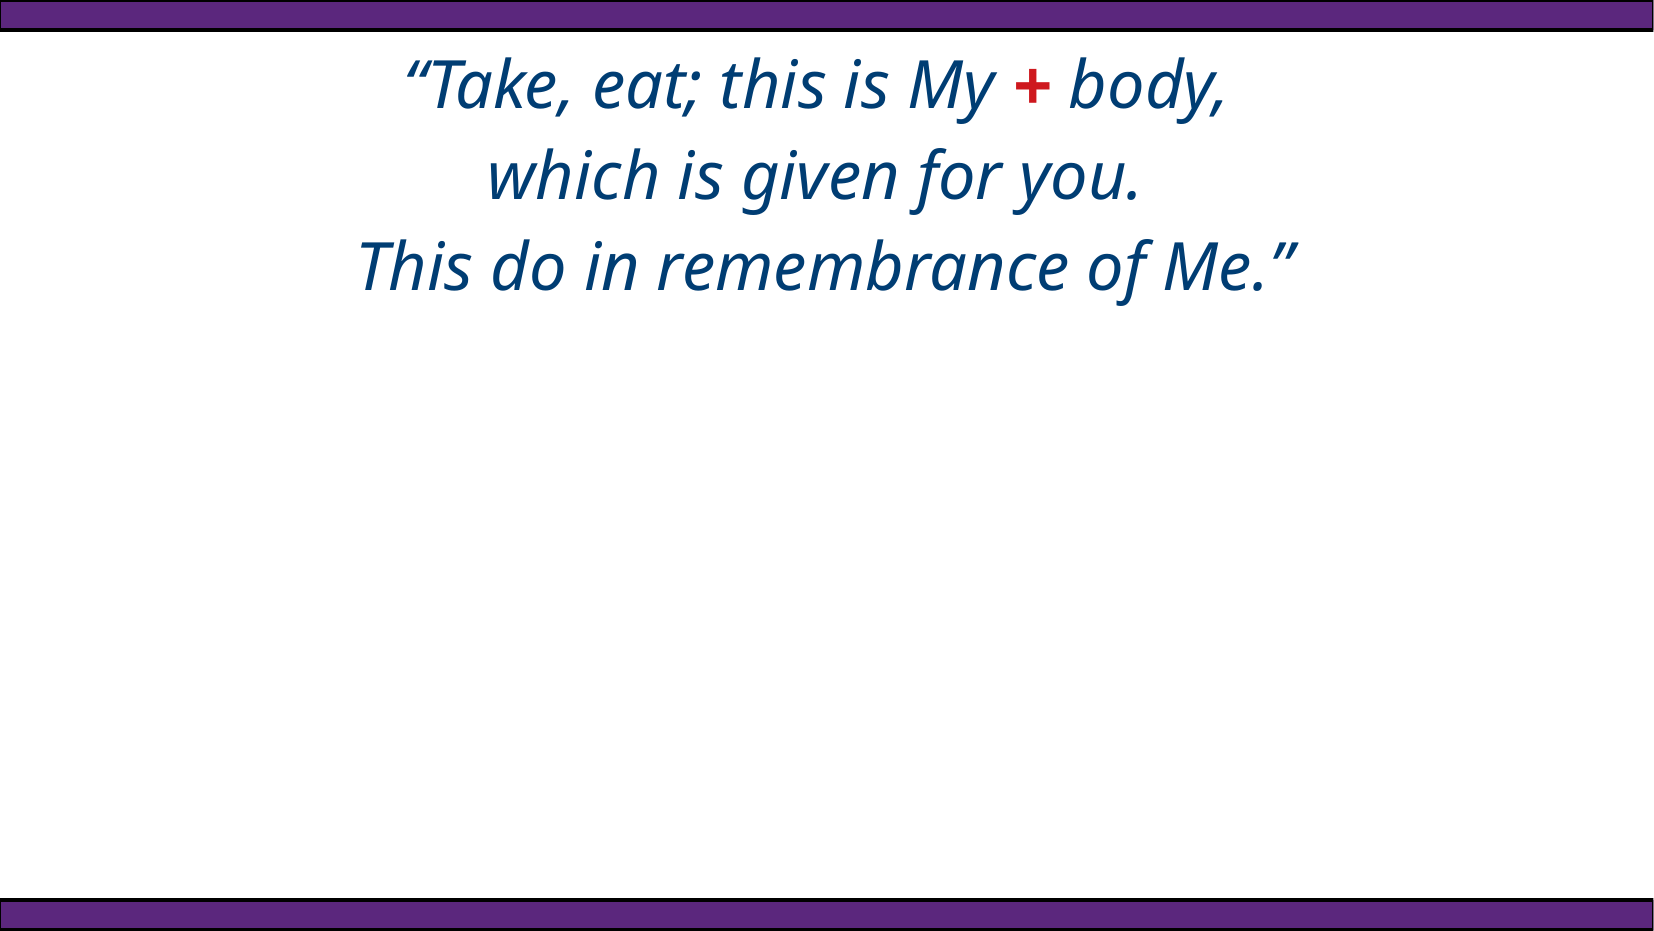

“Take, eat; this is My + body,
which is given for you.
This do in remembrance of Me.”